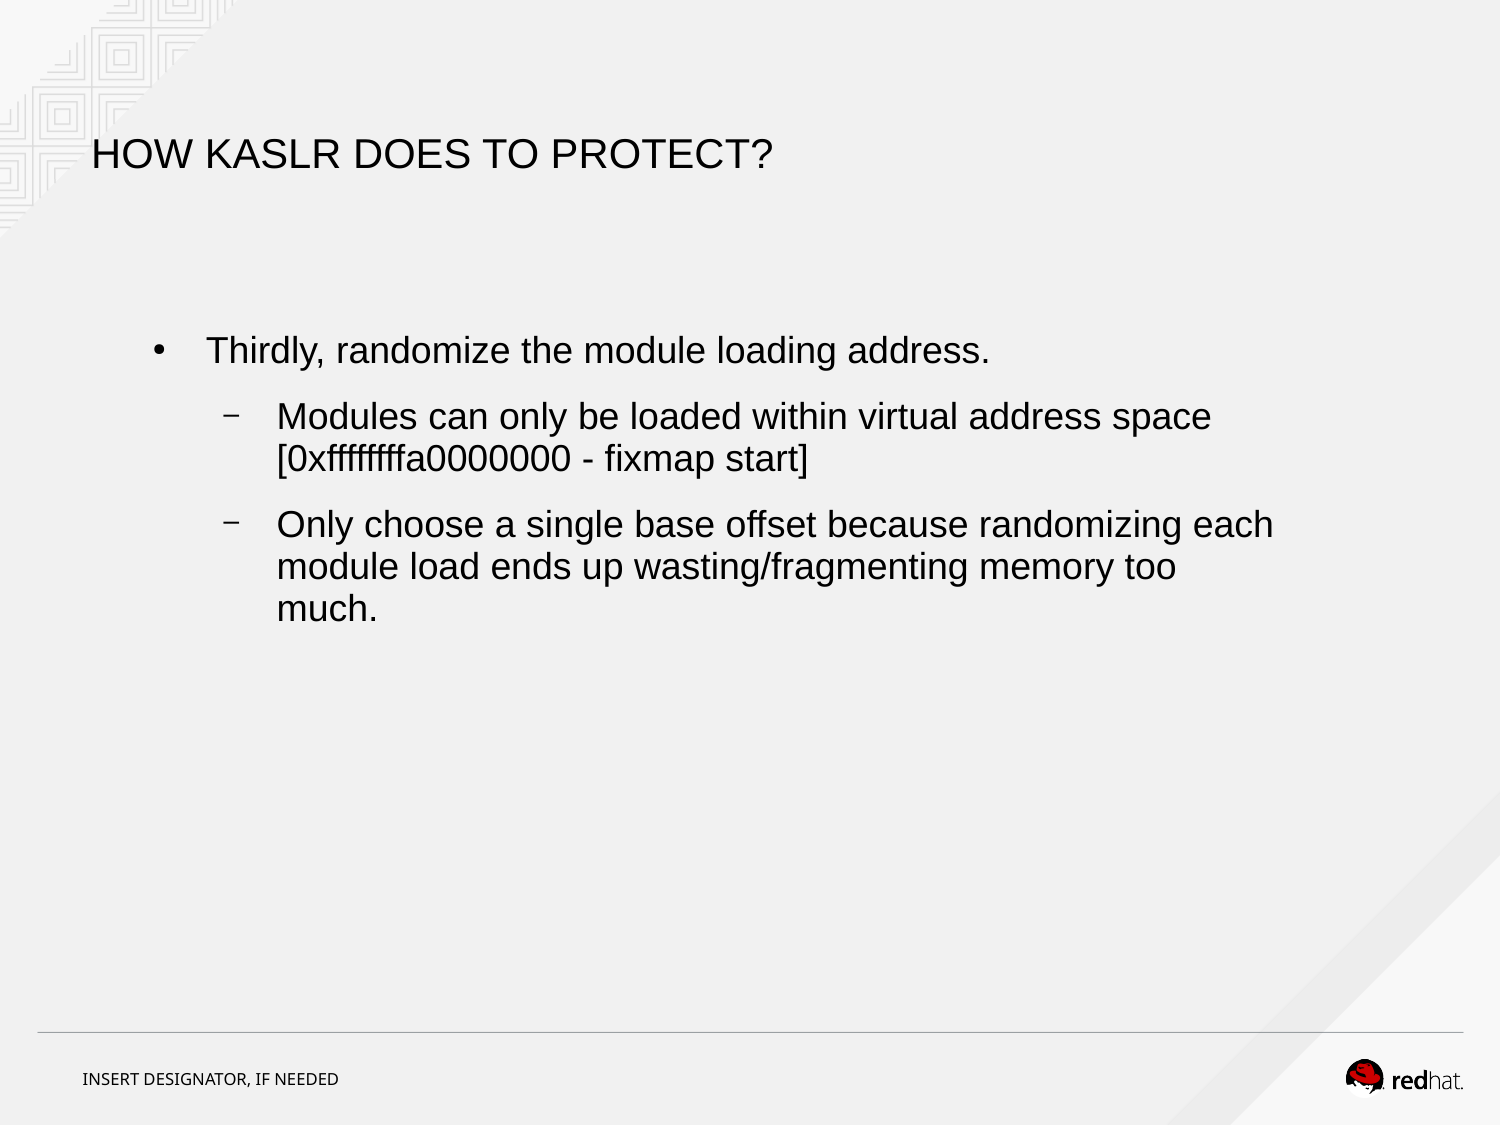

# HOW KASLR DOES TO PROTECT?
Thirdly, randomize the module loading address.
Modules can only be loaded within virtual address space [0xffffffffa0000000 - fixmap start]
Only choose a single base offset because randomizing each module load ends up wasting/fragmenting memory too much.